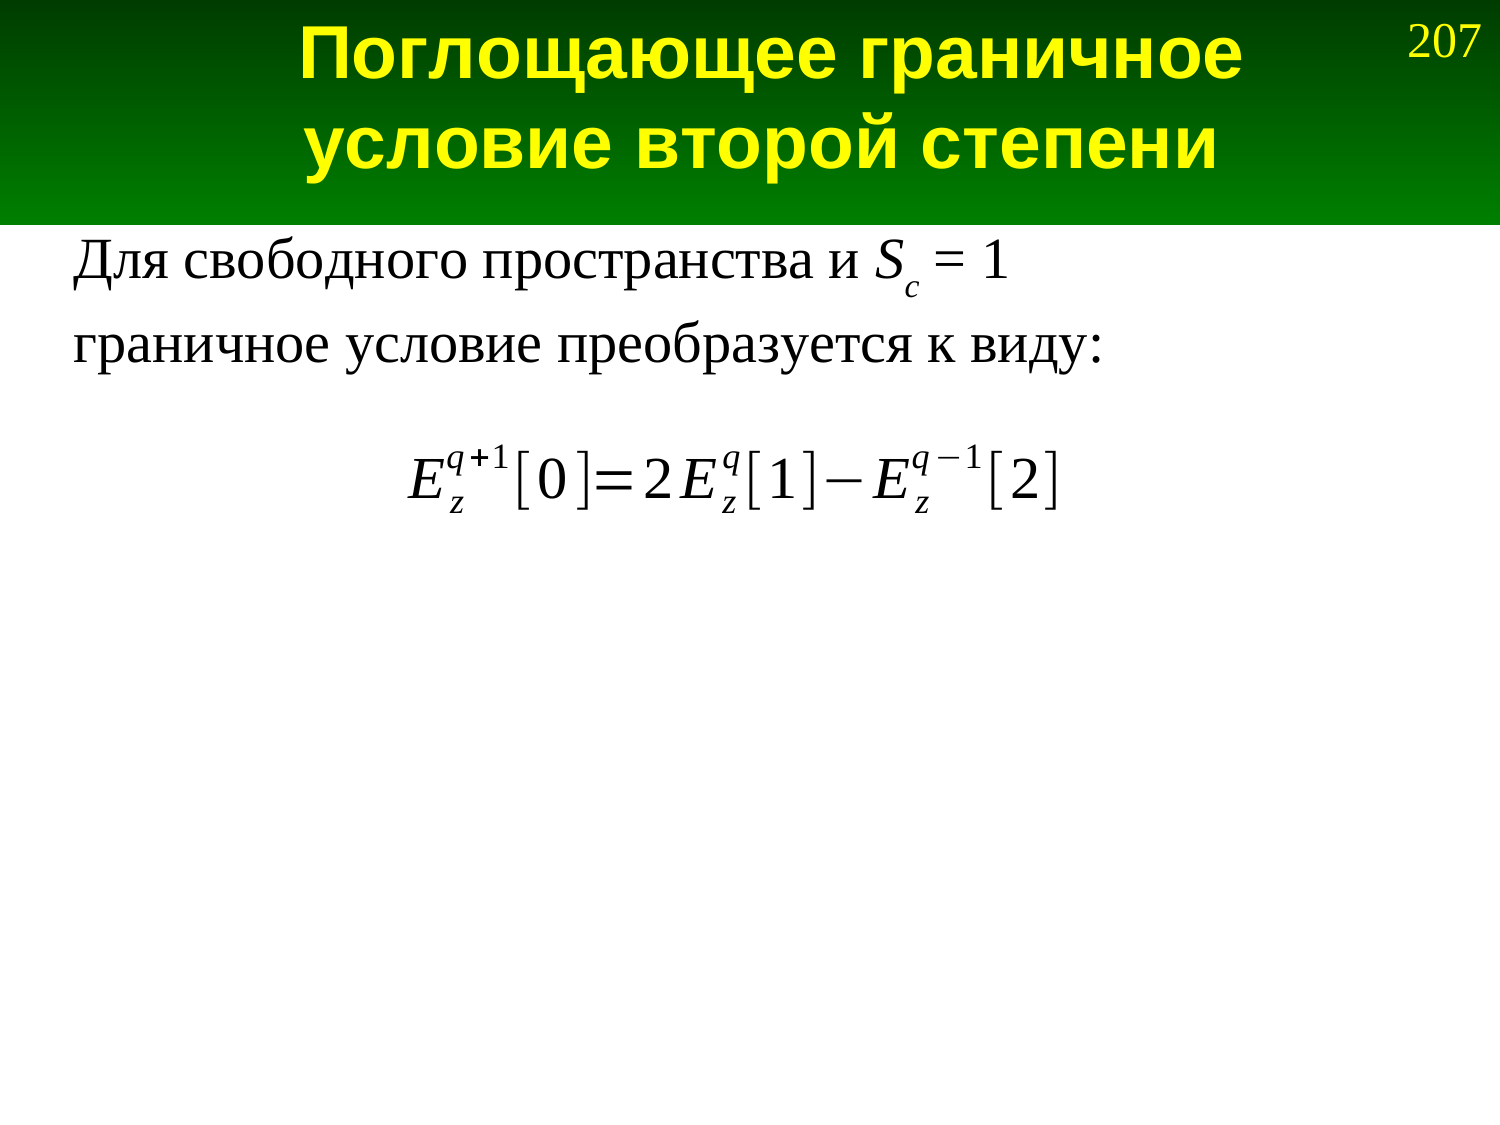

# Поглощающее граничное условие второй степени
Для свободного пространства и Sc = 1
граничное условие преобразуется к виду: